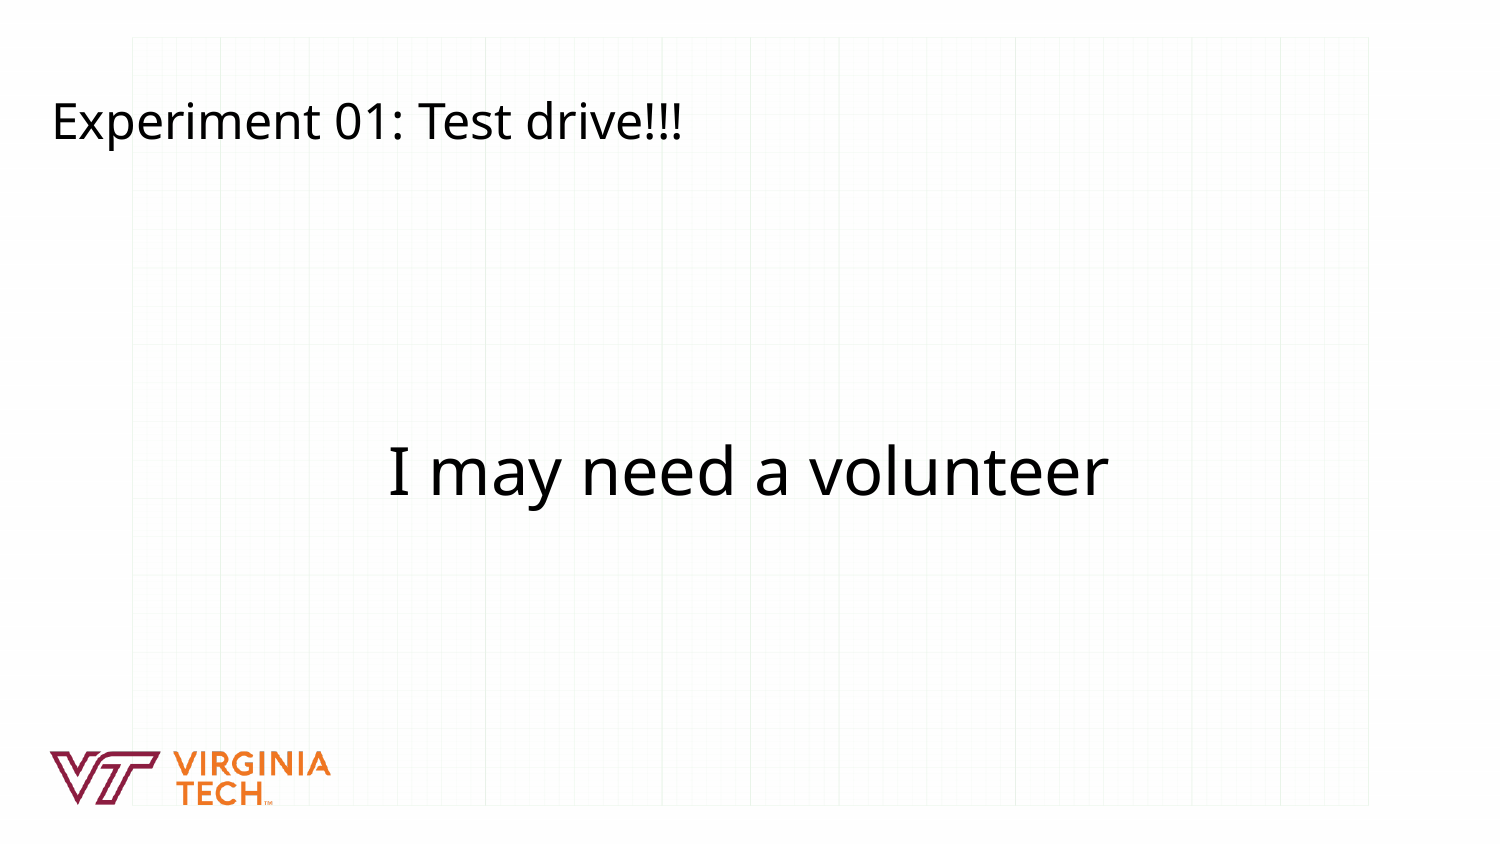

# Experiment 01: Test drive!!!
I may need a volunteer